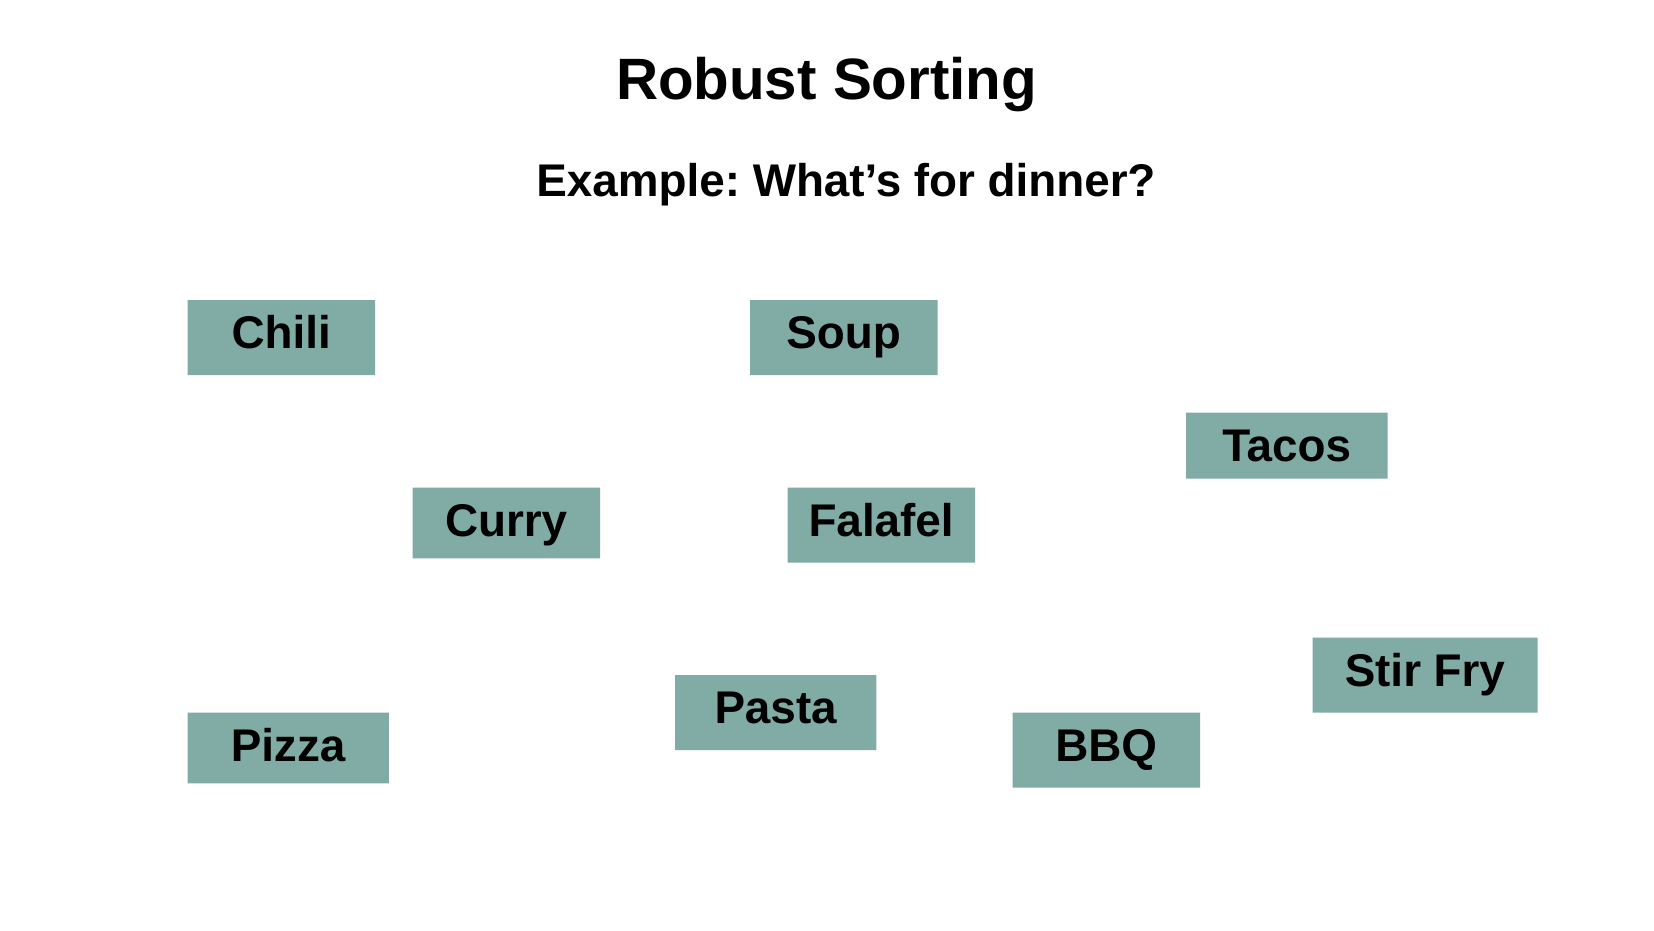

# Robust Sorting
Example: What’s for dinner?
Chili
Soup
Tacos
Curry
Falafel
Stir Fry
Pasta
Pizza
BBQ